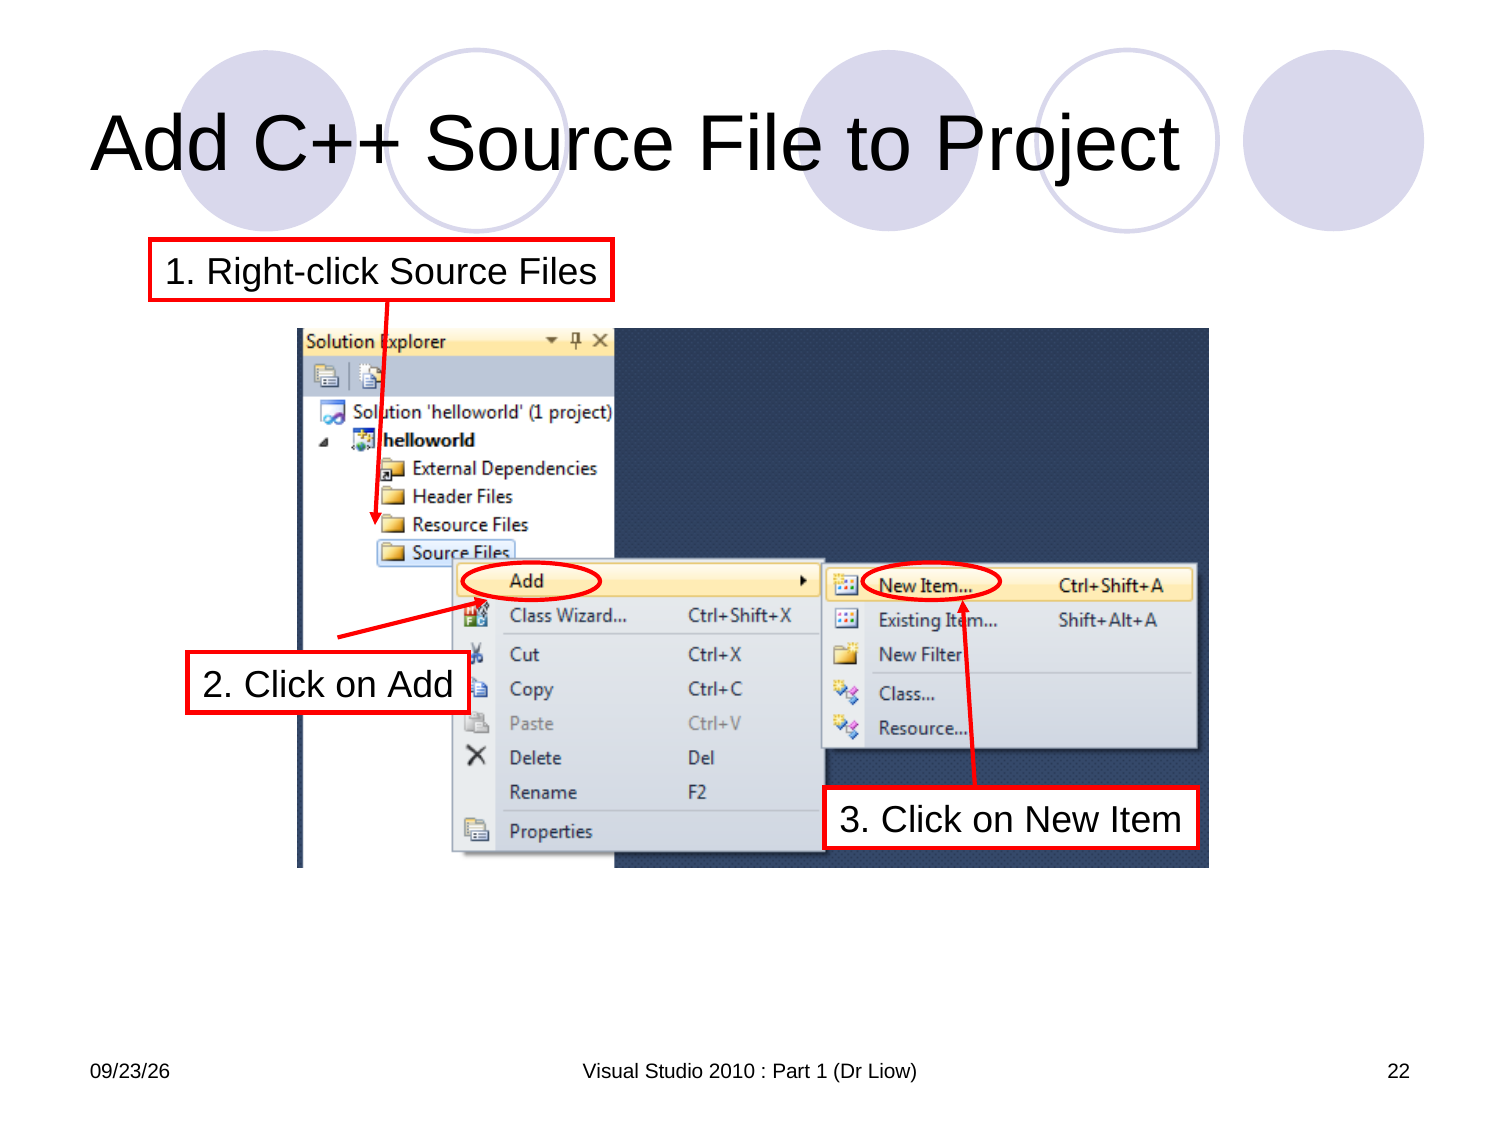

# Add C++ Source File to Project
1. Right-click Source Files
2. Click on Add
3. Click on New Item
Visual Studio 2010 : Part 1 (Dr Liow)